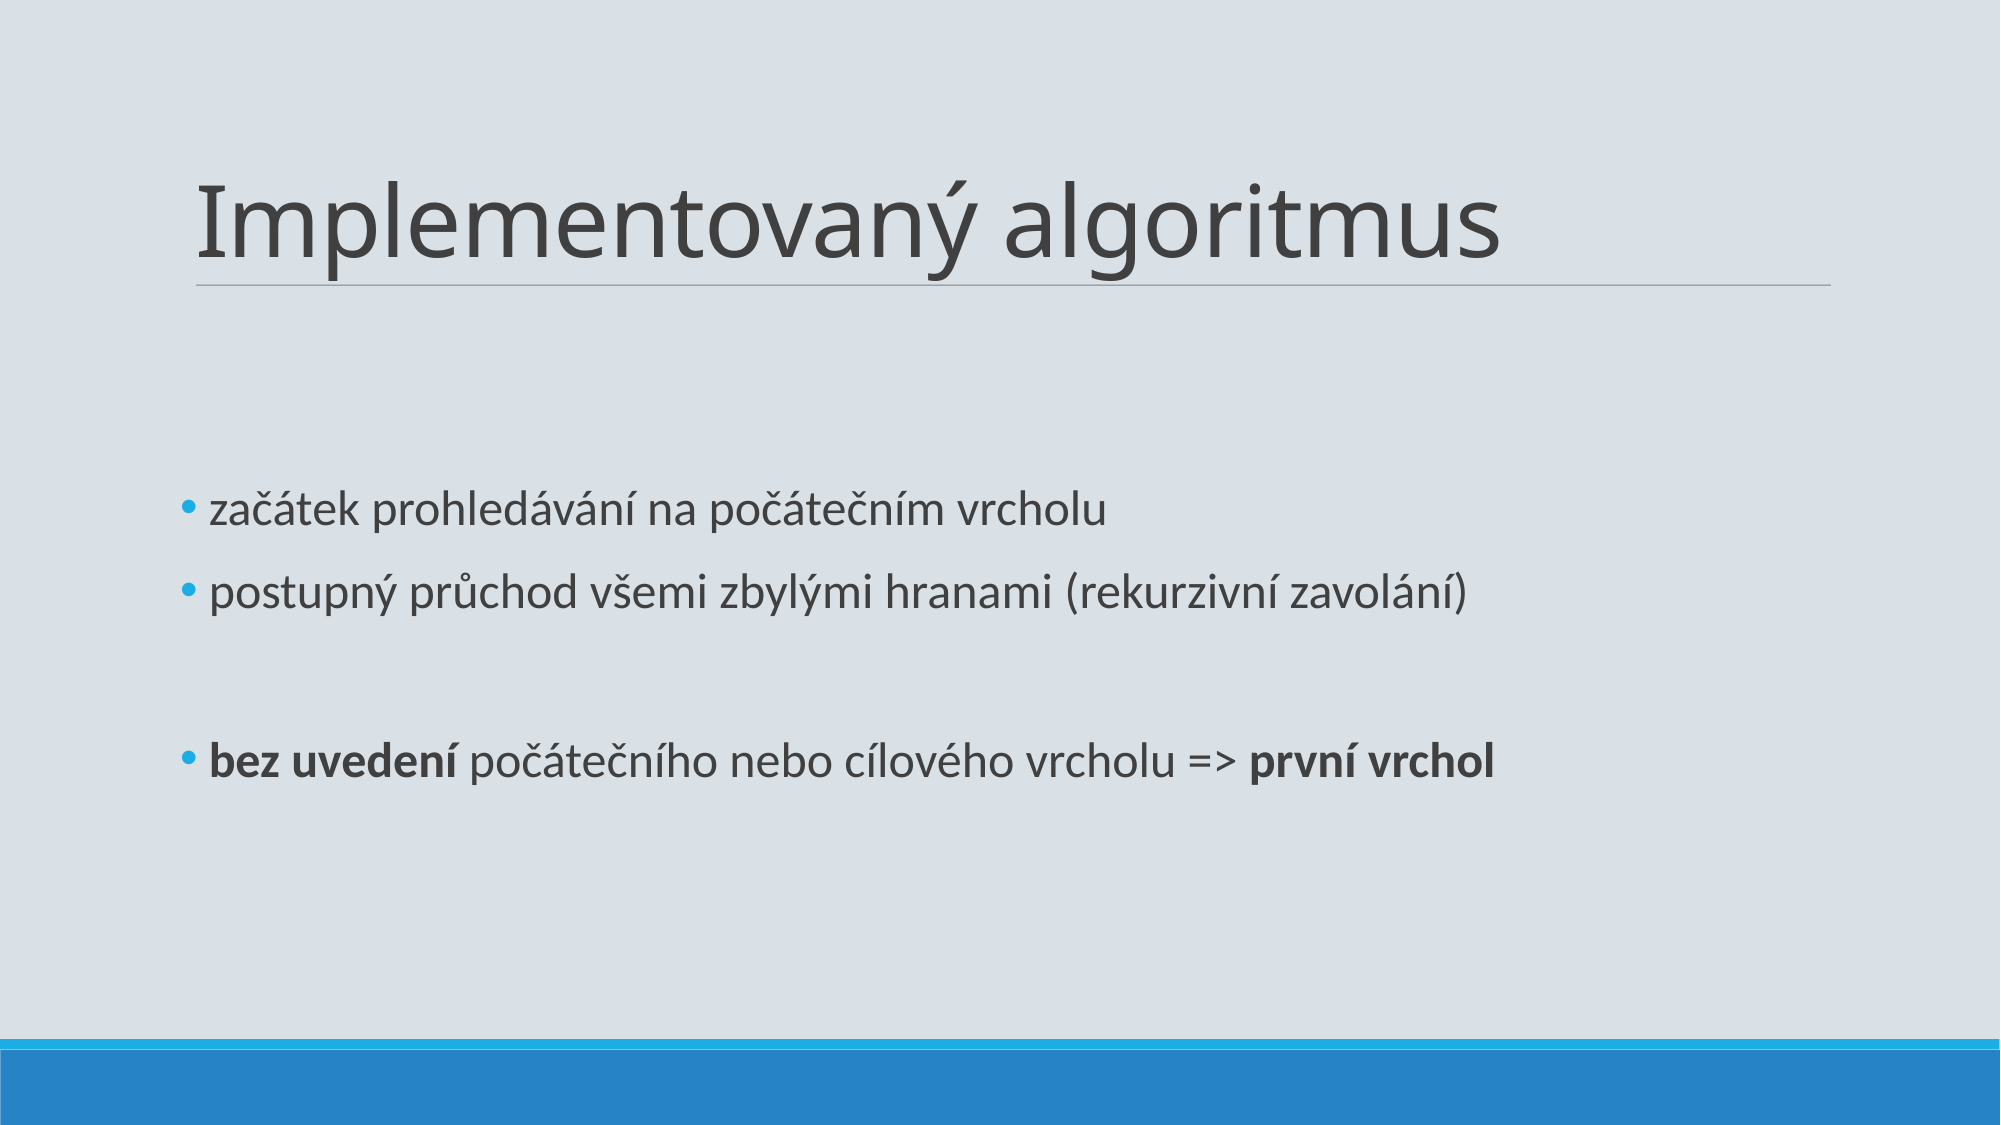

# Implementovaný algoritmus
 začátek prohledávání na počátečním vrcholu
 postupný průchod všemi zbylými hranami (rekurzivní zavolání)
 bez uvedení počátečního nebo cílového vrcholu => první vrchol